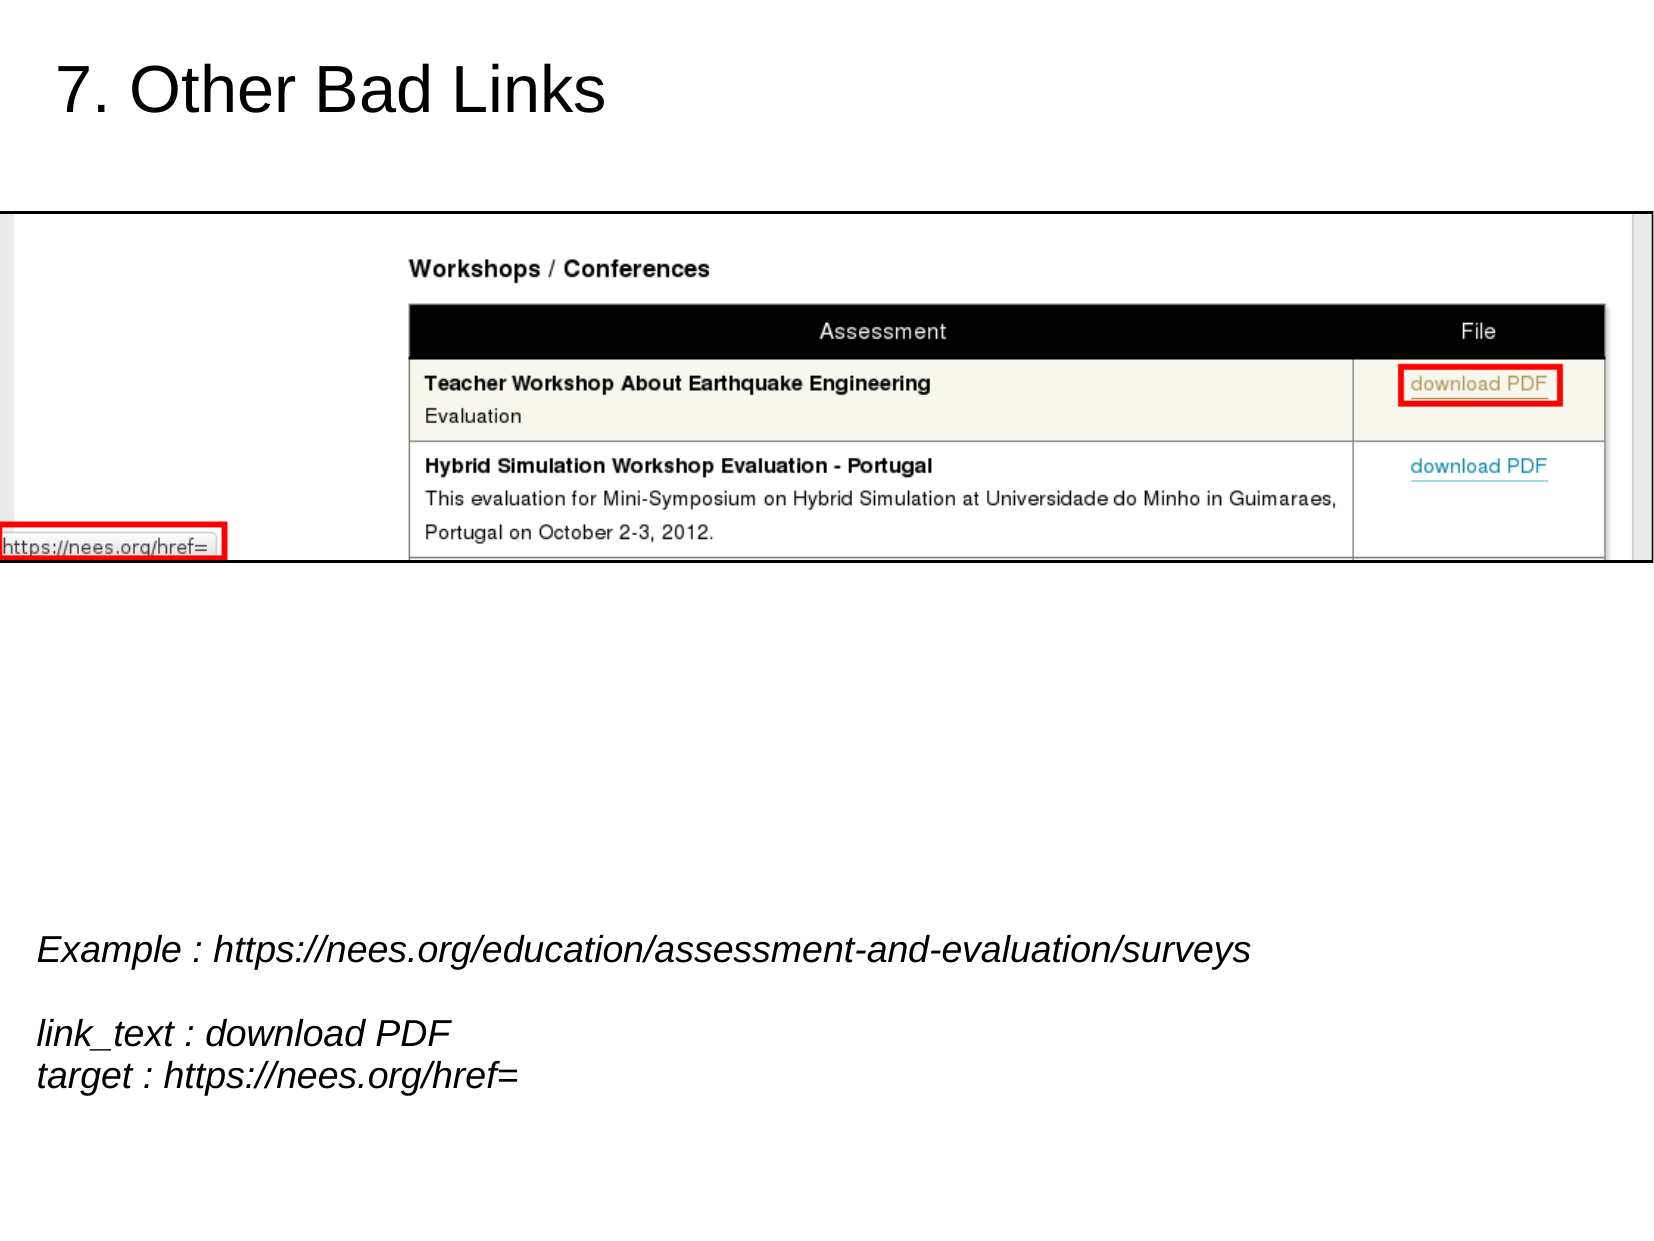

7. Other Bad Links
Example : https://nees.org/education/assessment-and-evaluation/surveys
link_text : download PDF
target : https://nees.org/href=